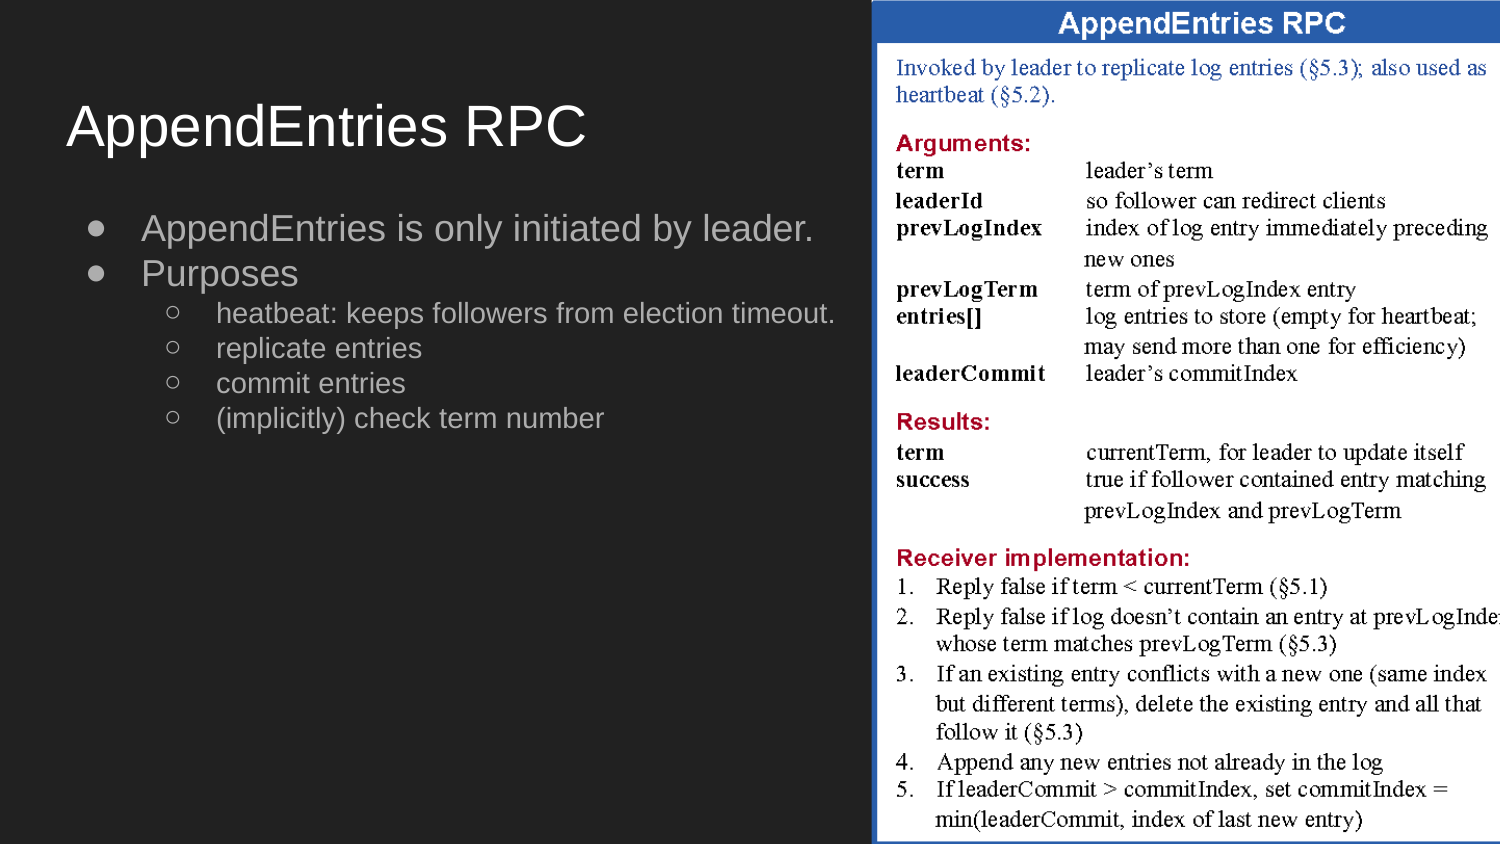

# AppendEntries RPC
AppendEntries is only initiated by leader.
Purposes
heatbeat: keeps followers from election timeout.
replicate entries
commit entries
(implicitly) check term number